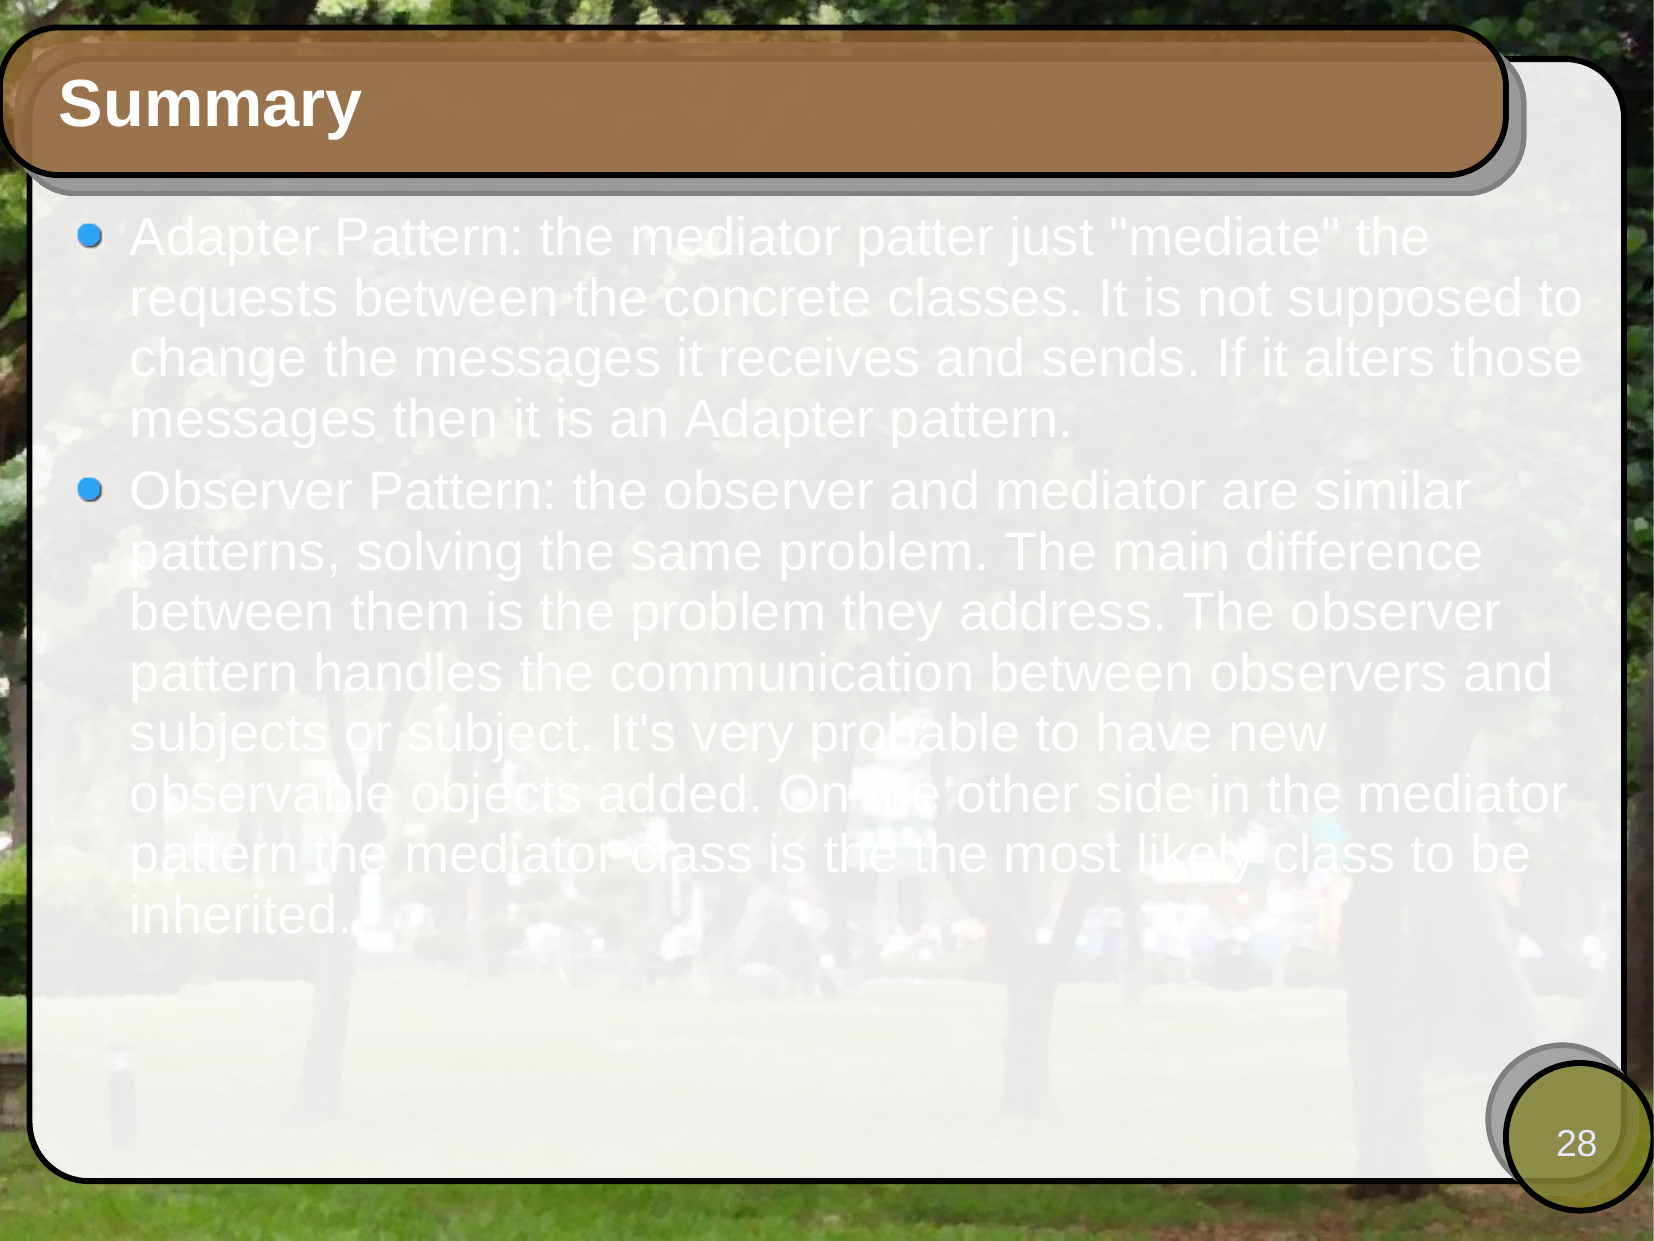

# Summary
Adapter Pattern: the mediator patter just "mediate" the requests between the concrete classes. It is not supposed to change the messages it receives and sends. If it alters those messages then it is an Adapter pattern.
Observer Pattern: the observer and mediator are similar patterns, solving the same problem. The main difference between them is the problem they address. The observer pattern handles the communication between observers and subjects or subject. It's very probable to have new observable objects added. On the other side in the mediator pattern the mediator class is the the most likely class to be inherited.
28